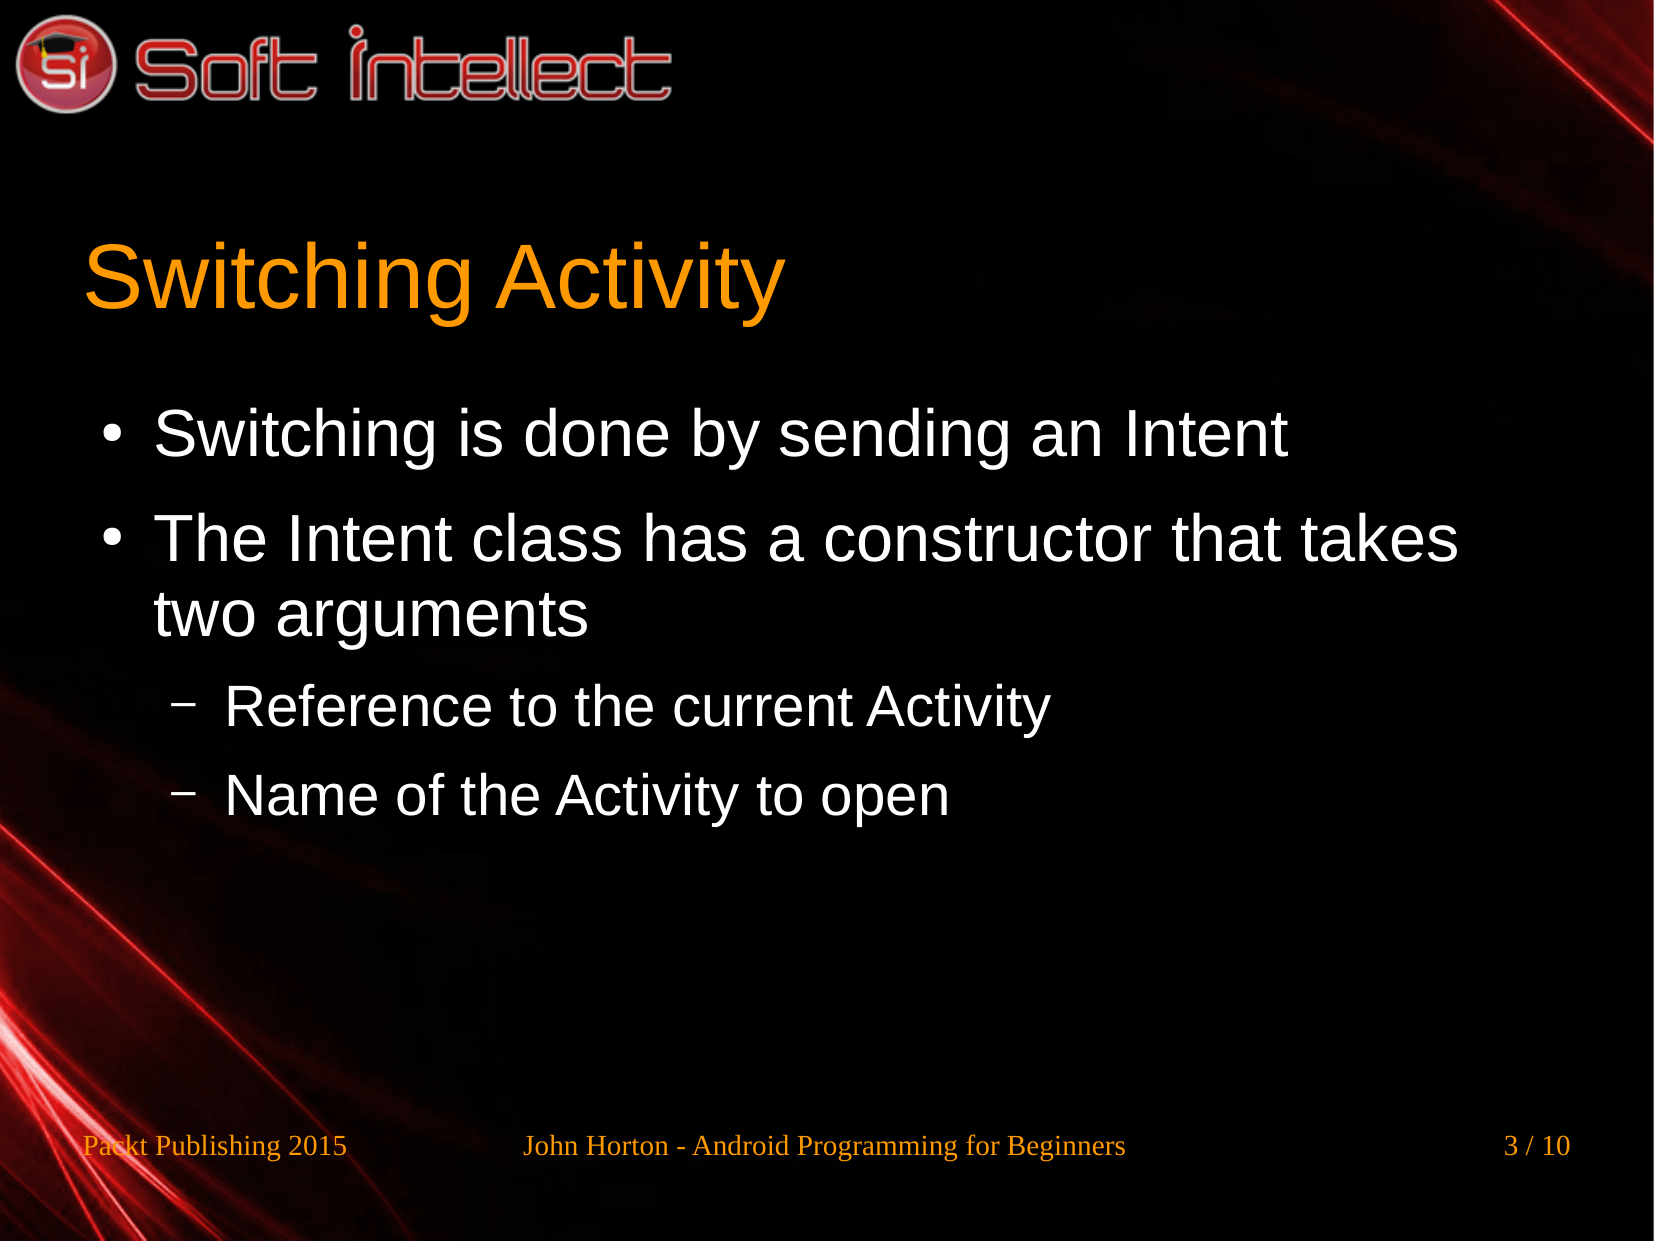

# Switching Activity
Switching is done by sending an Intent
The Intent class has a constructor that takes two arguments
Reference to the current Activity
Name of the Activity to open
Packt Publishing 2015
John Horton - Android Programming for Beginners
3